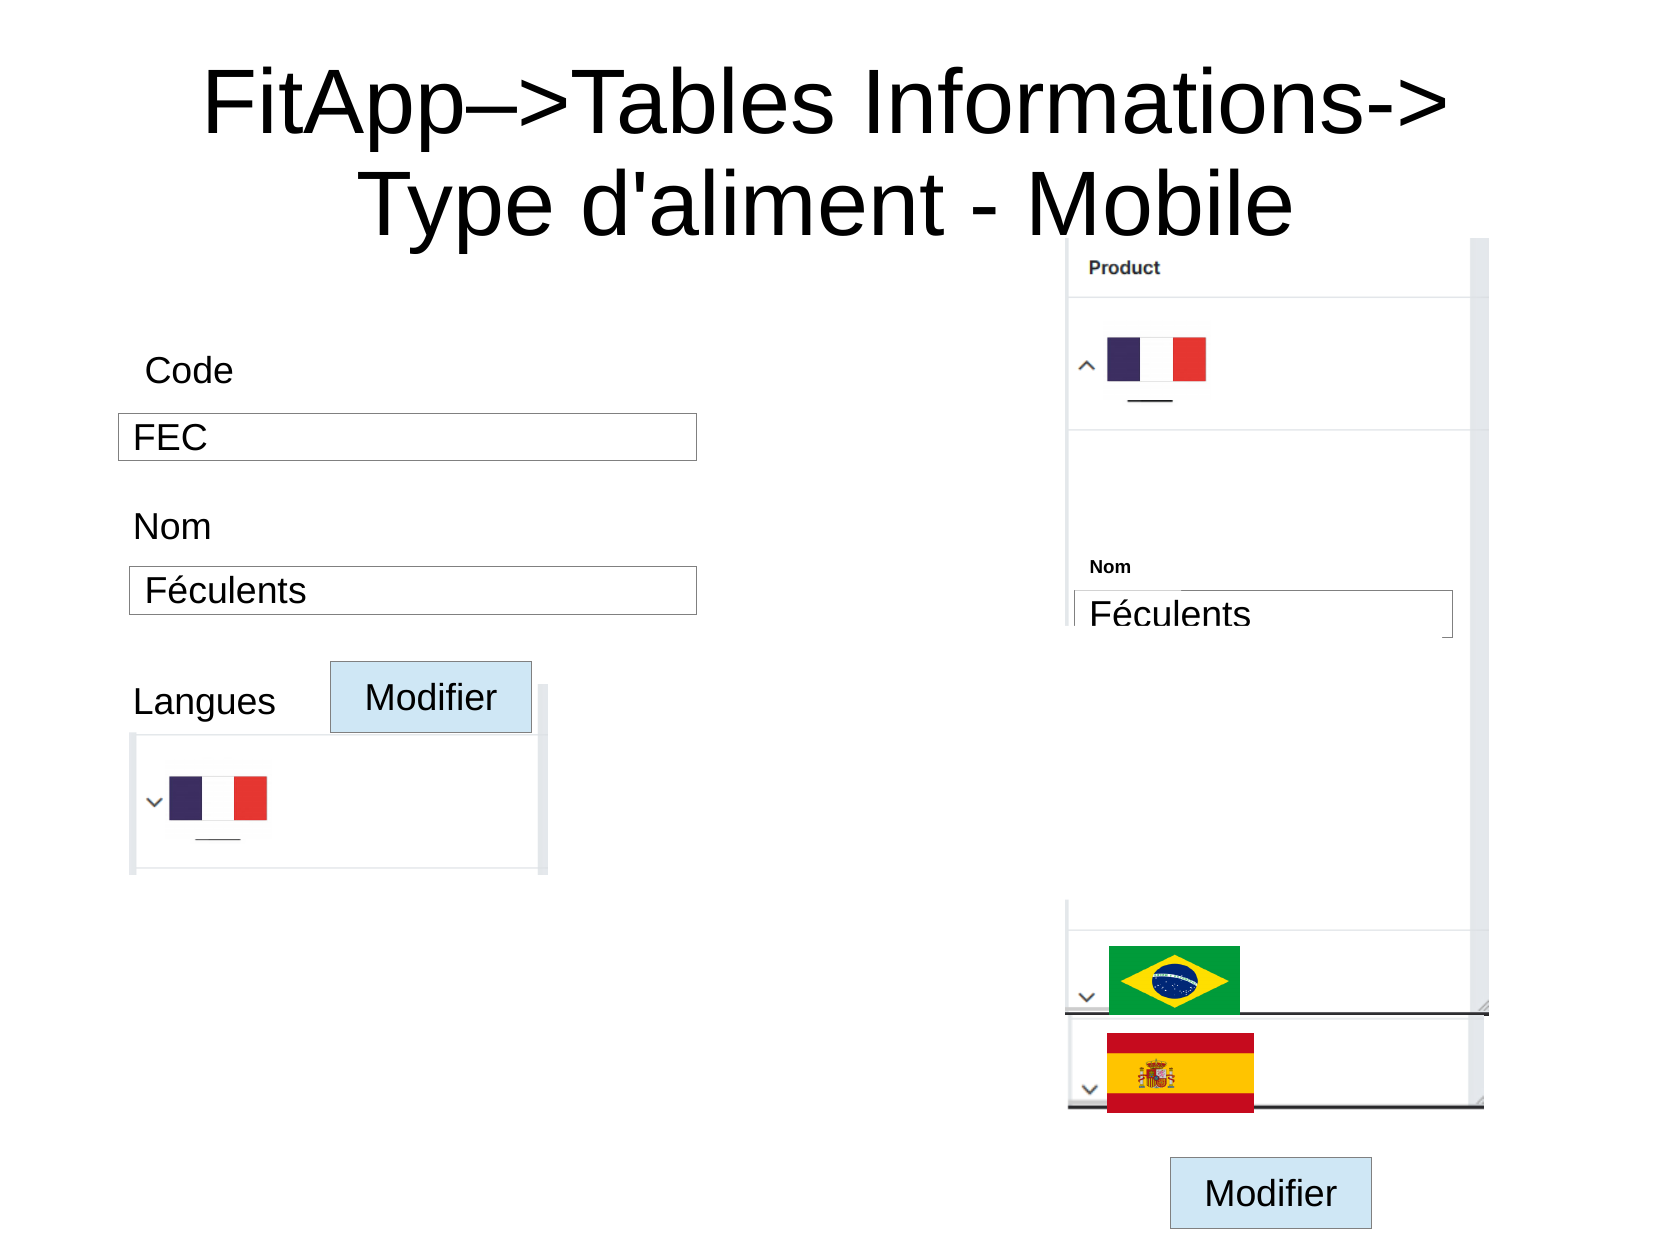

# FitApp–>Tables Informations-> Type d'aliment - Mobile
Code
FEC
Nom
Nom
Féculents
Féculents
Modifier
Modifier
Langues
Modifier